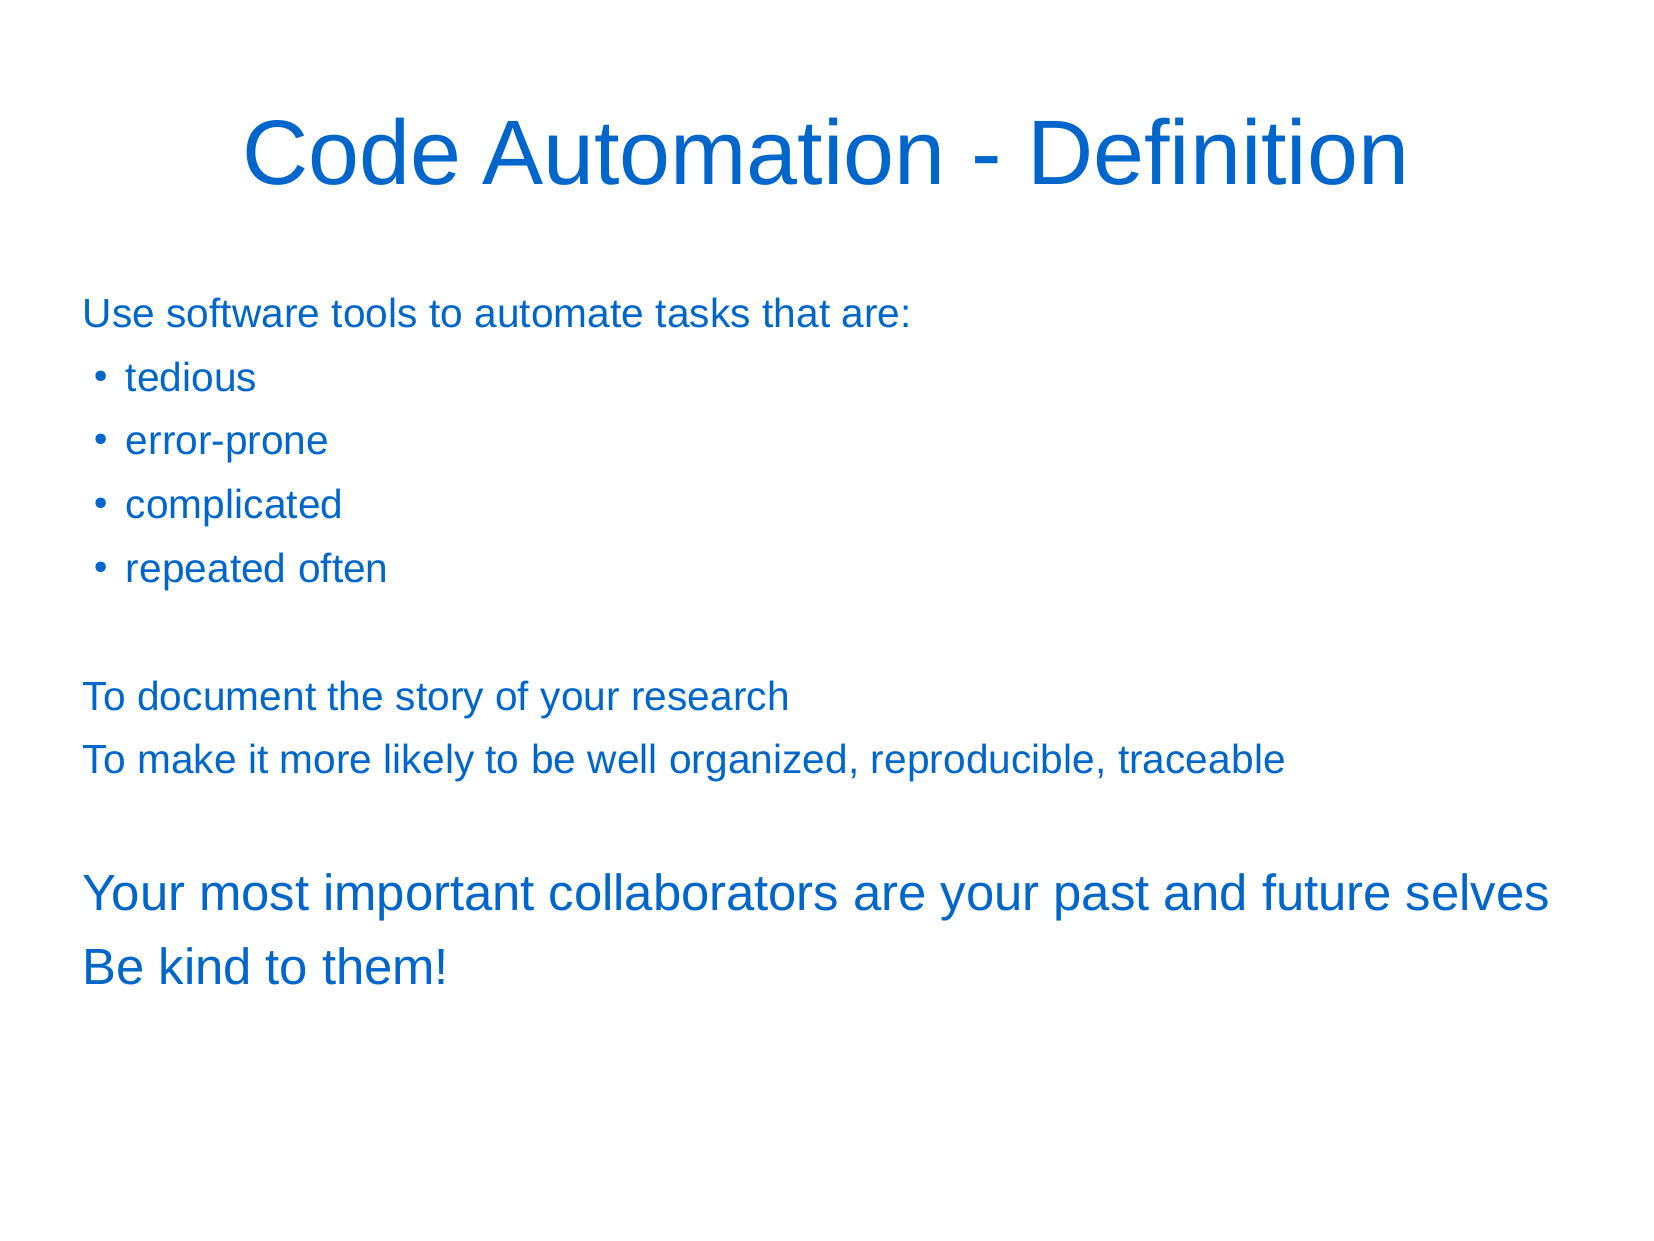

# Code Automation - Definition
Use software tools to automate tasks that are:
tedious
error-prone
complicated
repeated often
To document the story of your research
To make it more likely to be well organized, reproducible, traceable
Your most important collaborators are your past and future selves
Be kind to them!